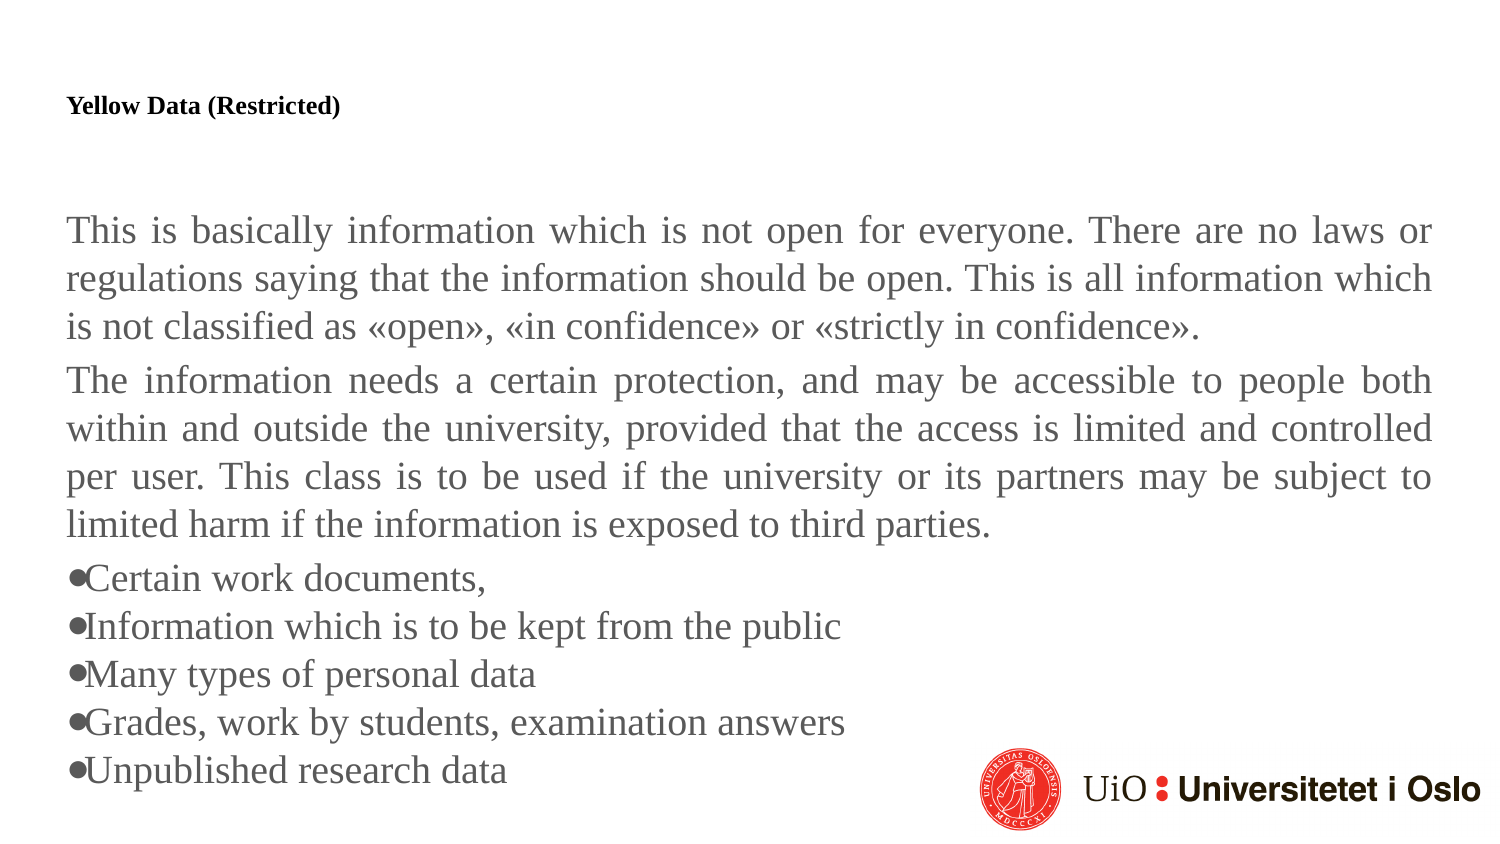

# Yellow Data (Restricted)
This is basically information which is not open for everyone. There are no laws or regulations saying that the information should be open. This is all information which is not classified as «open», «in confidence» or «strictly in confidence».
The information needs a certain protection, and may be accessible to people both within and outside the university, provided that the access is limited and controlled per user. This class is to be used if the university or its partners may be subject to limited harm if the information is exposed to third parties.
Certain work documents,
Information which is to be kept from the public
Many types of personal data
Grades, work by students, examination answers
Unpublished research data